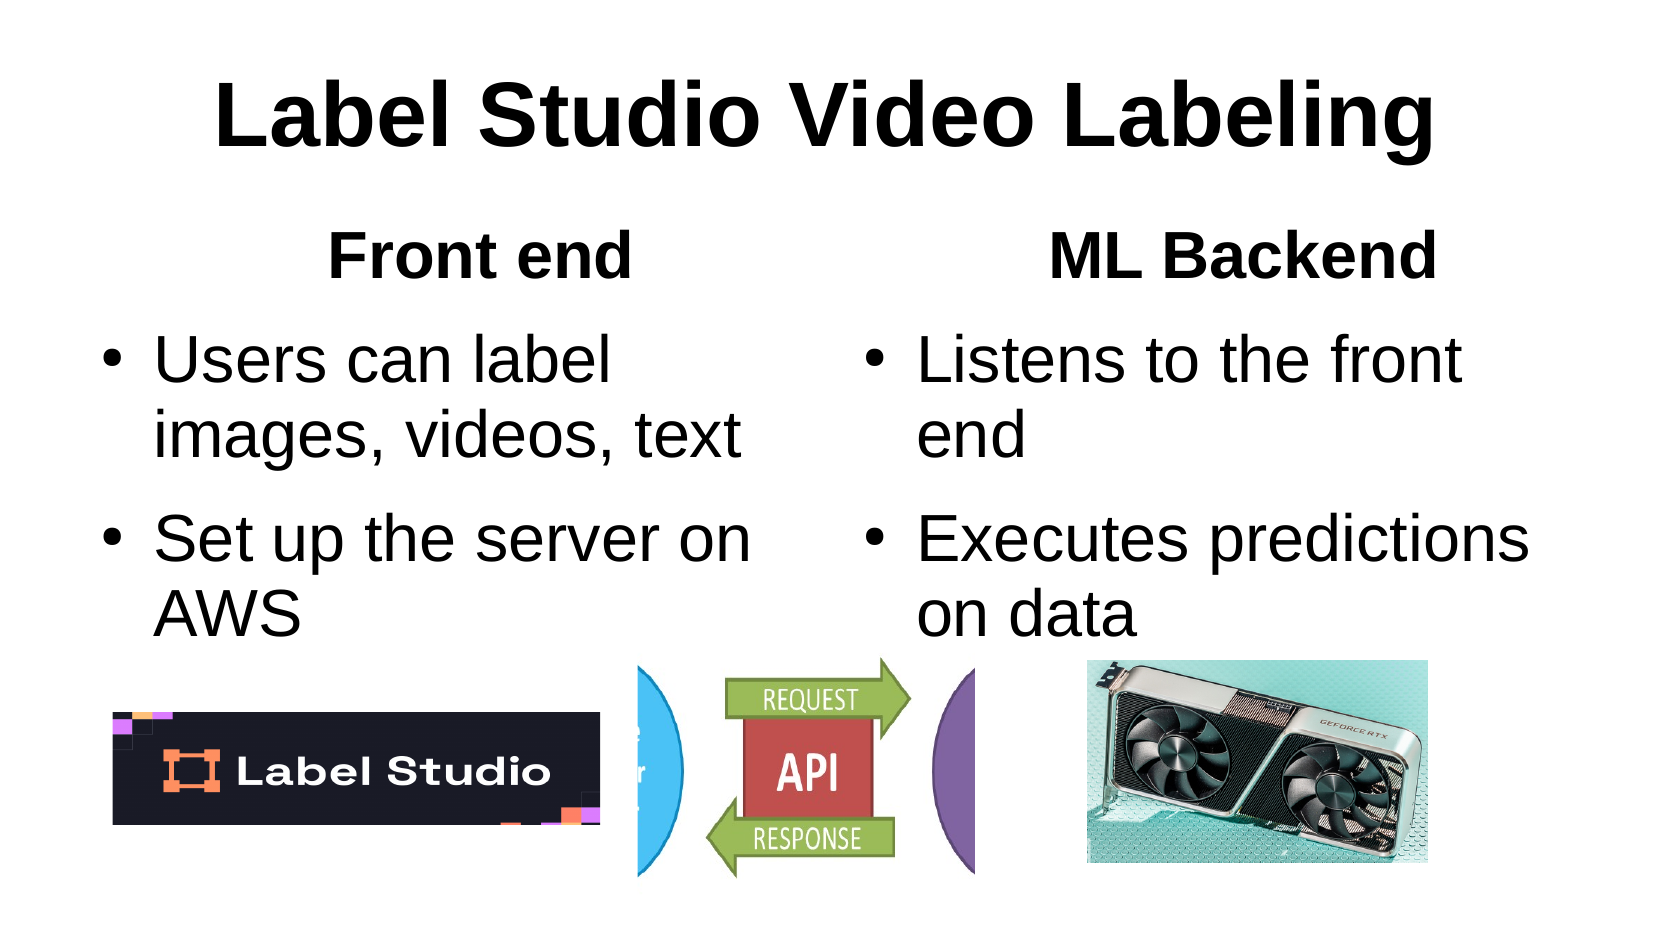

# Label Studio Video Labeling
Front end
Users can label images, videos, text
Set up the server on AWS
ML Backend
Listens to the front end
Executes predictions on data